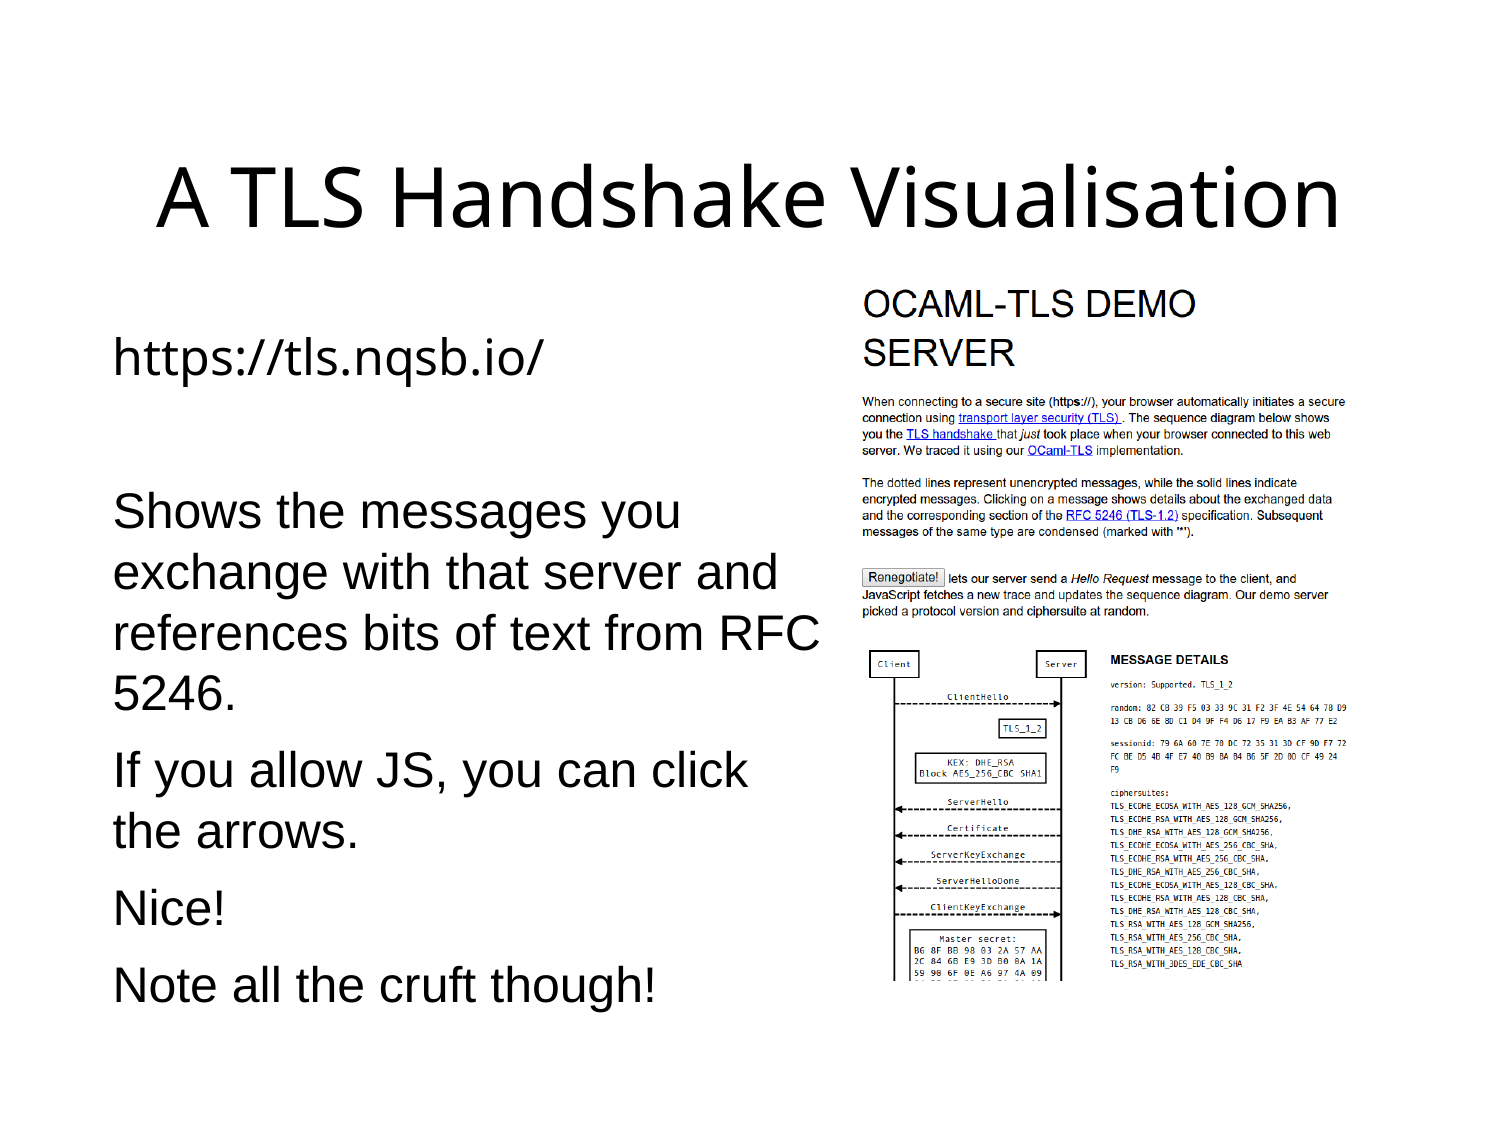

A TLS Handshake Visualisation
https://tls.nqsb.io/
Shows the messages you exchange with that server and references bits of text from RFC 5246.
If you allow JS, you can click
the arrows.
Nice!
Note all the cruft though!